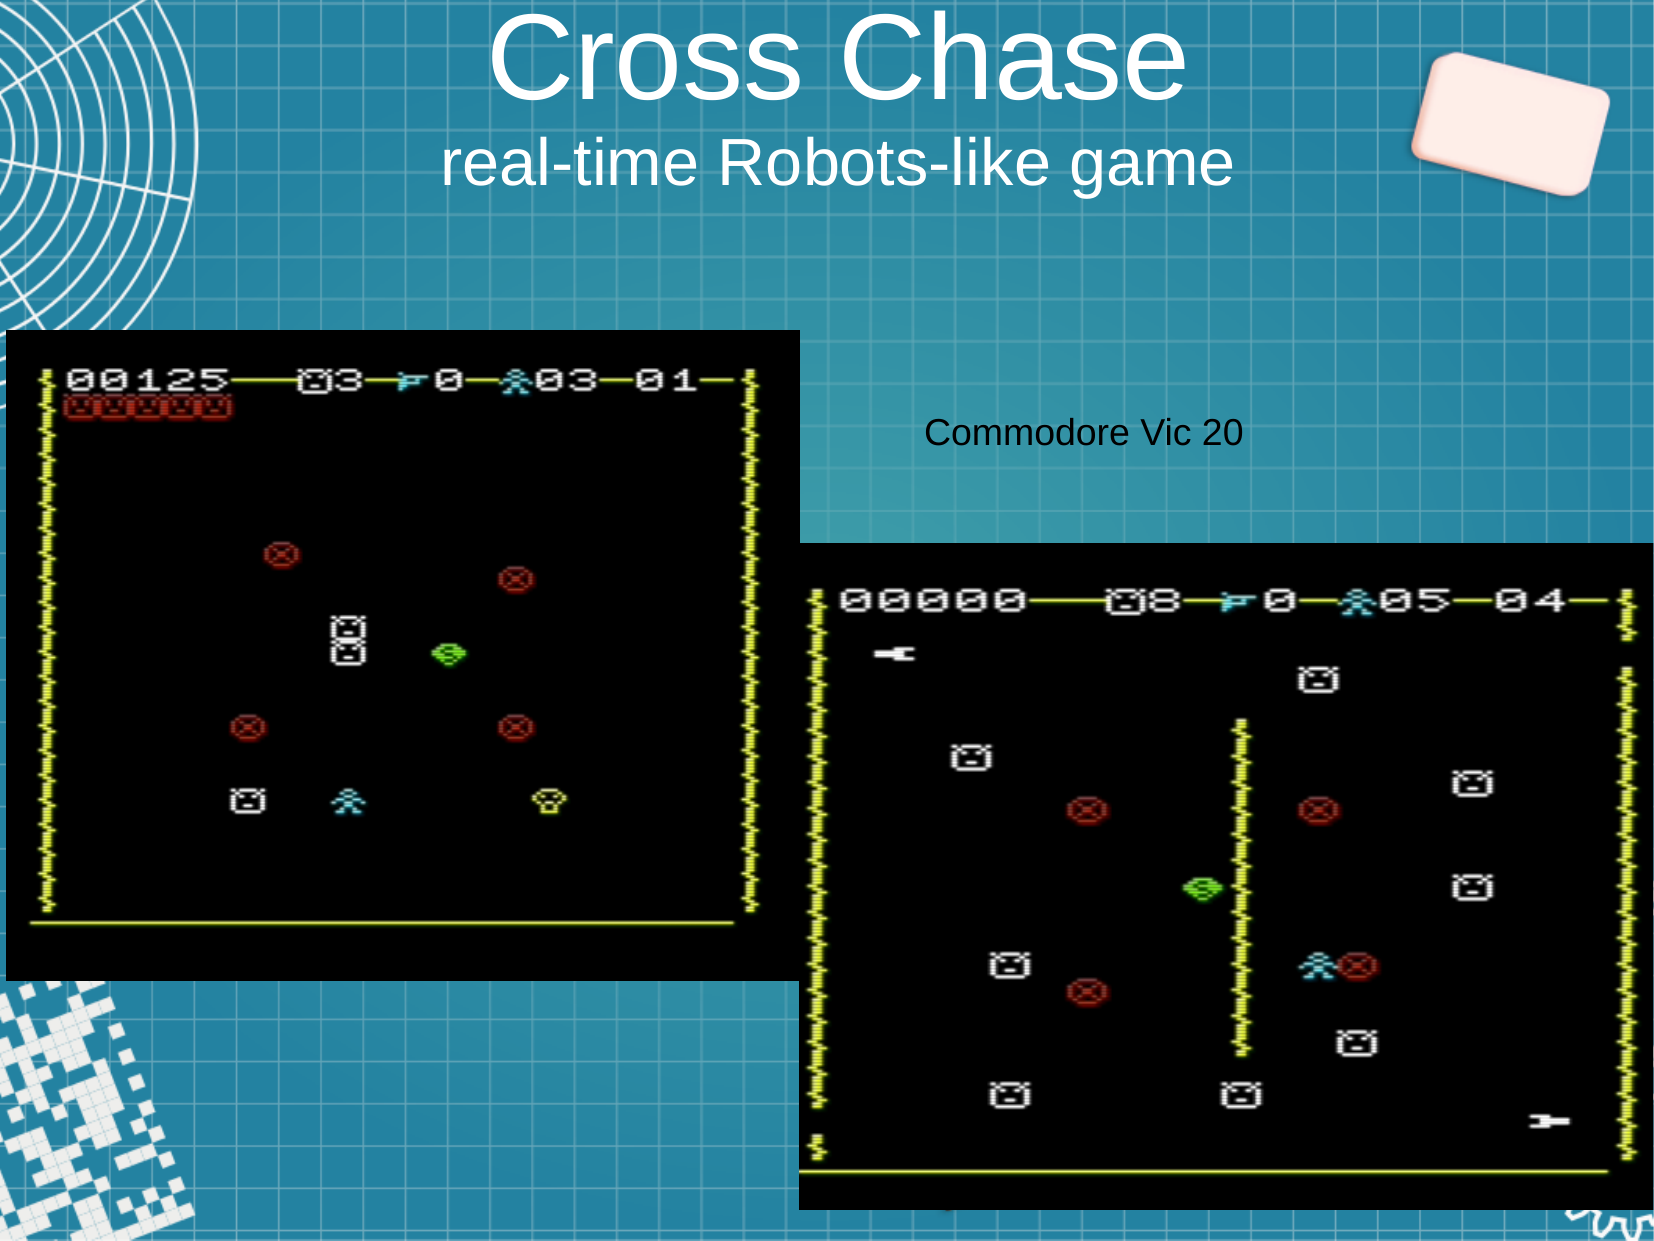

# Cross Chase real-time Robots-like game
Commodore Vic 20